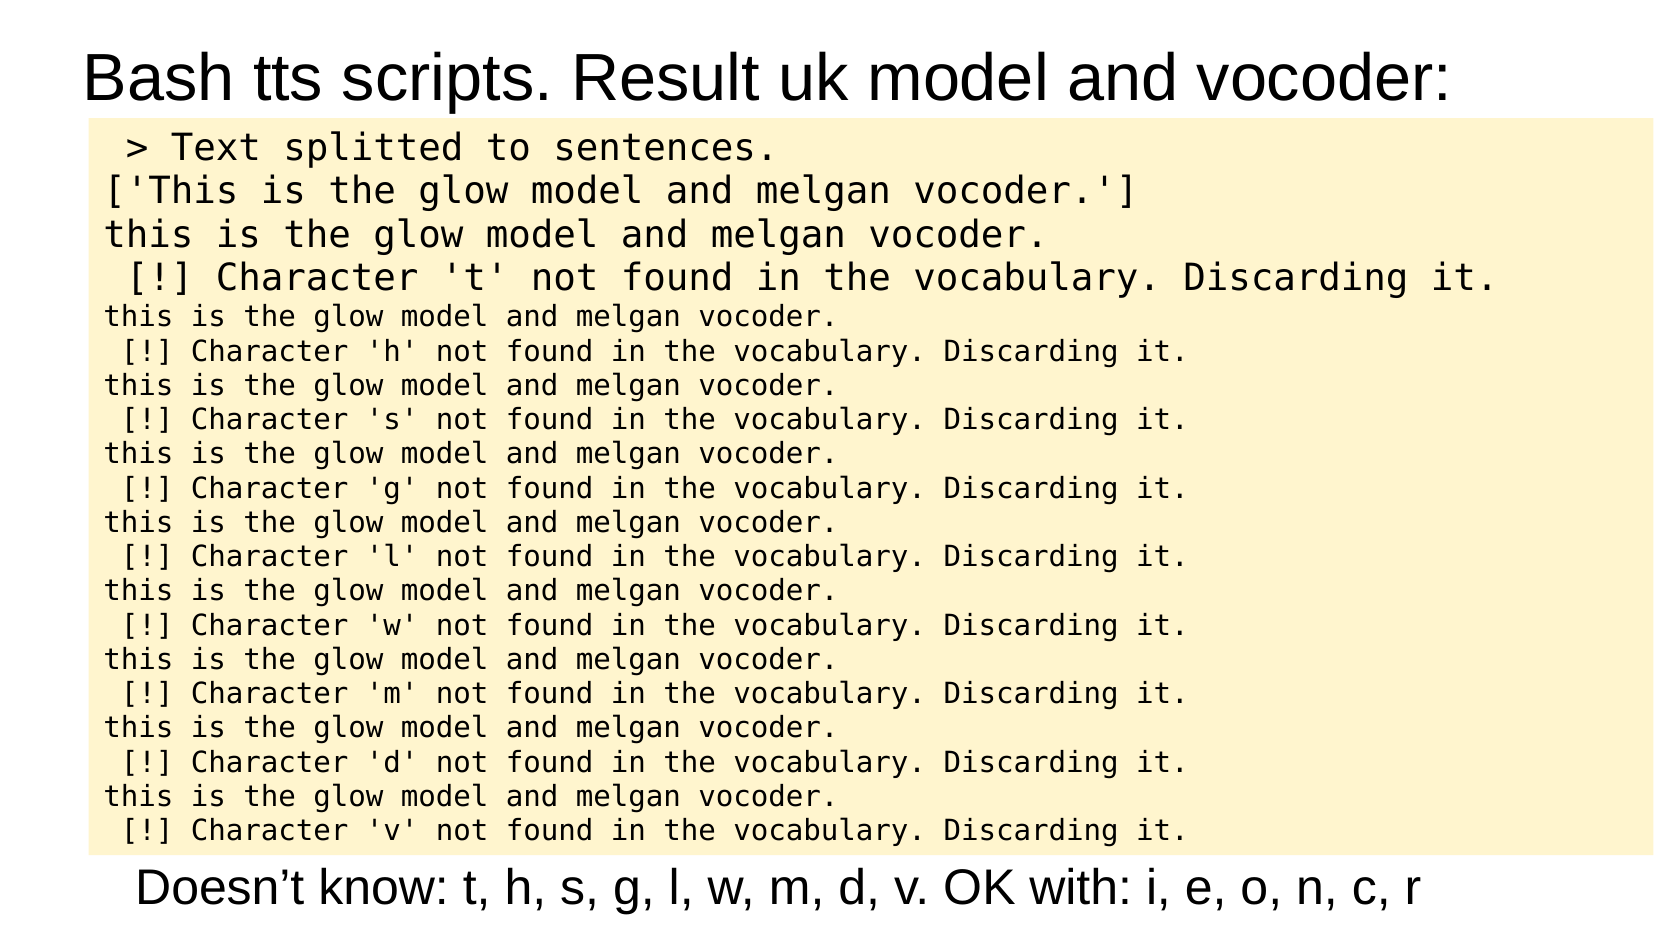

# Bash tts scripts. Result uk model and vocoder:
 > Text splitted to sentences.
['This is the glow model and melgan vocoder.']
this is the glow model and melgan vocoder.
 [!] Character 't' not found in the vocabulary. Discarding it.
this is the glow model and melgan vocoder.
 [!] Character 'h' not found in the vocabulary. Discarding it.
this is the glow model and melgan vocoder.
 [!] Character 's' not found in the vocabulary. Discarding it.
this is the glow model and melgan vocoder.
 [!] Character 'g' not found in the vocabulary. Discarding it.
this is the glow model and melgan vocoder.
 [!] Character 'l' not found in the vocabulary. Discarding it.
this is the glow model and melgan vocoder.
 [!] Character 'w' not found in the vocabulary. Discarding it.
this is the glow model and melgan vocoder.
 [!] Character 'm' not found in the vocabulary. Discarding it.
this is the glow model and melgan vocoder.
 [!] Character 'd' not found in the vocabulary. Discarding it.
this is the glow model and melgan vocoder.
 [!] Character 'v' not found in the vocabulary. Discarding it.
Doesn’t know: t, h, s, g, l, w, m, d, v. OK with: i, e, o, n, c, r